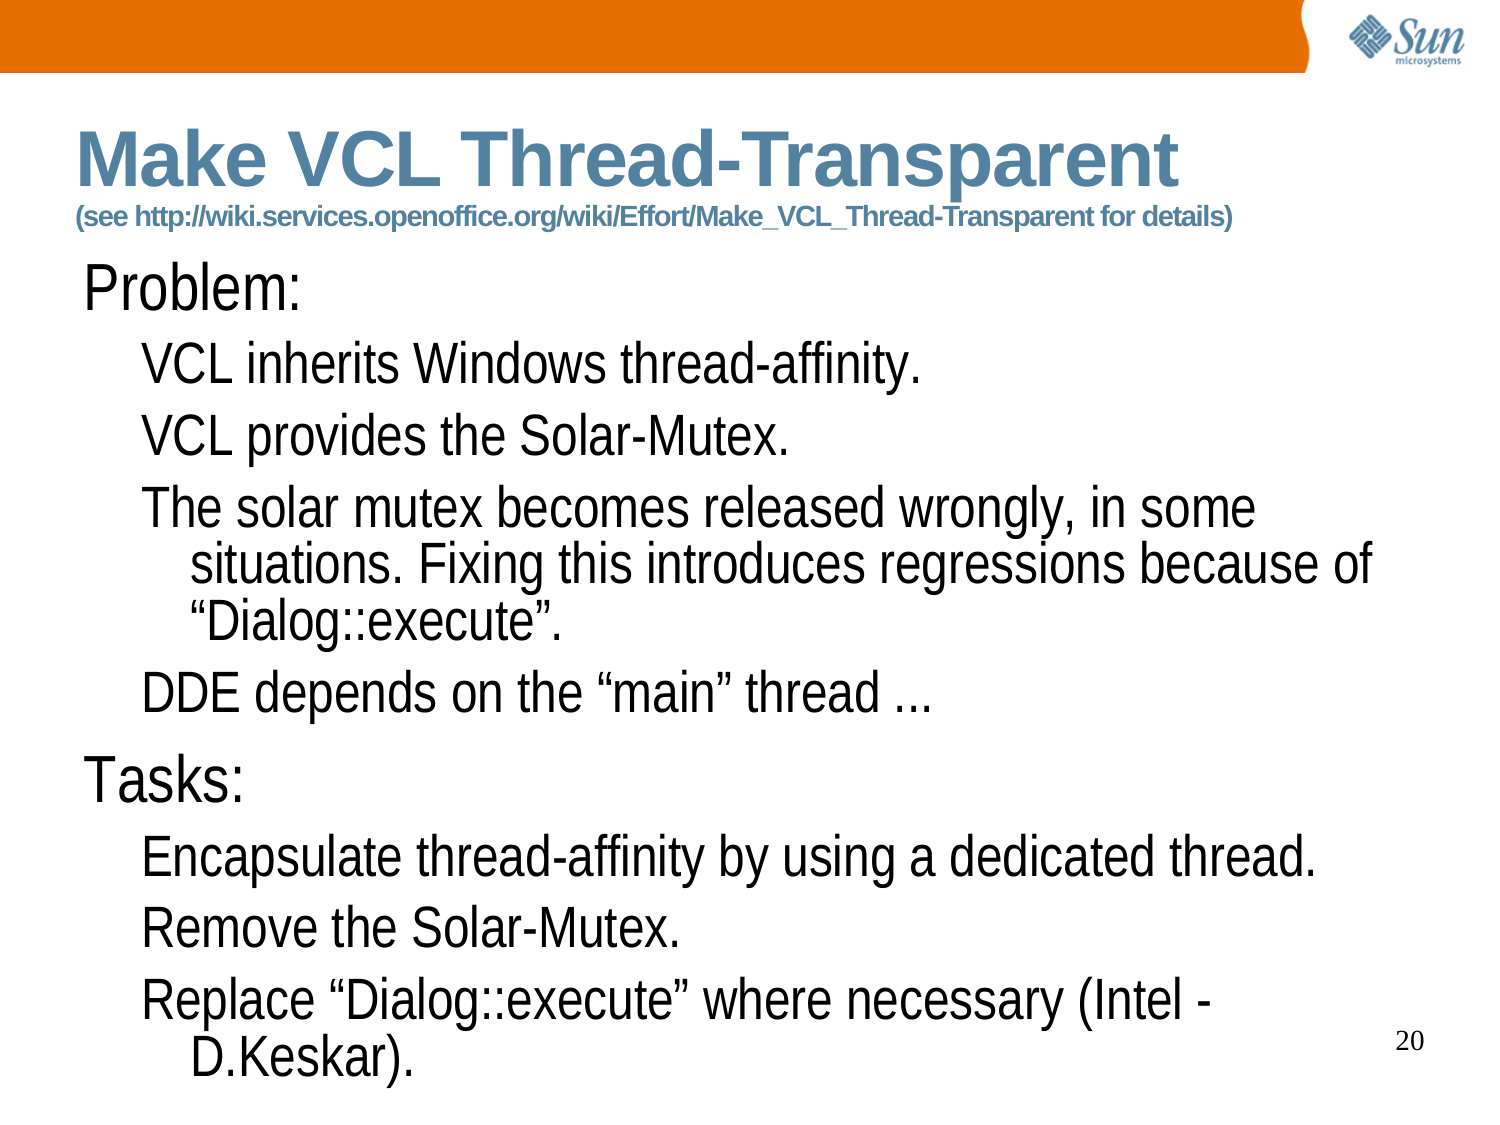

# Make VCL Thread-Transparent (see http://wiki.services.openoffice.org/wiki/Effort/Make_VCL_Thread-Transparent for details)
Problem:
VCL inherits Windows thread-affinity.
VCL provides the Solar-Mutex.
The solar mutex becomes released wrongly, in some situations. Fixing this introduces regressions because of “Dialog::execute”.
DDE depends on the “main” thread ...
Tasks:
Encapsulate thread-affinity by using a dedicated thread.
Remove the Solar-Mutex.
Replace “Dialog::execute” where necessary (Intel - D.Keskar).
20